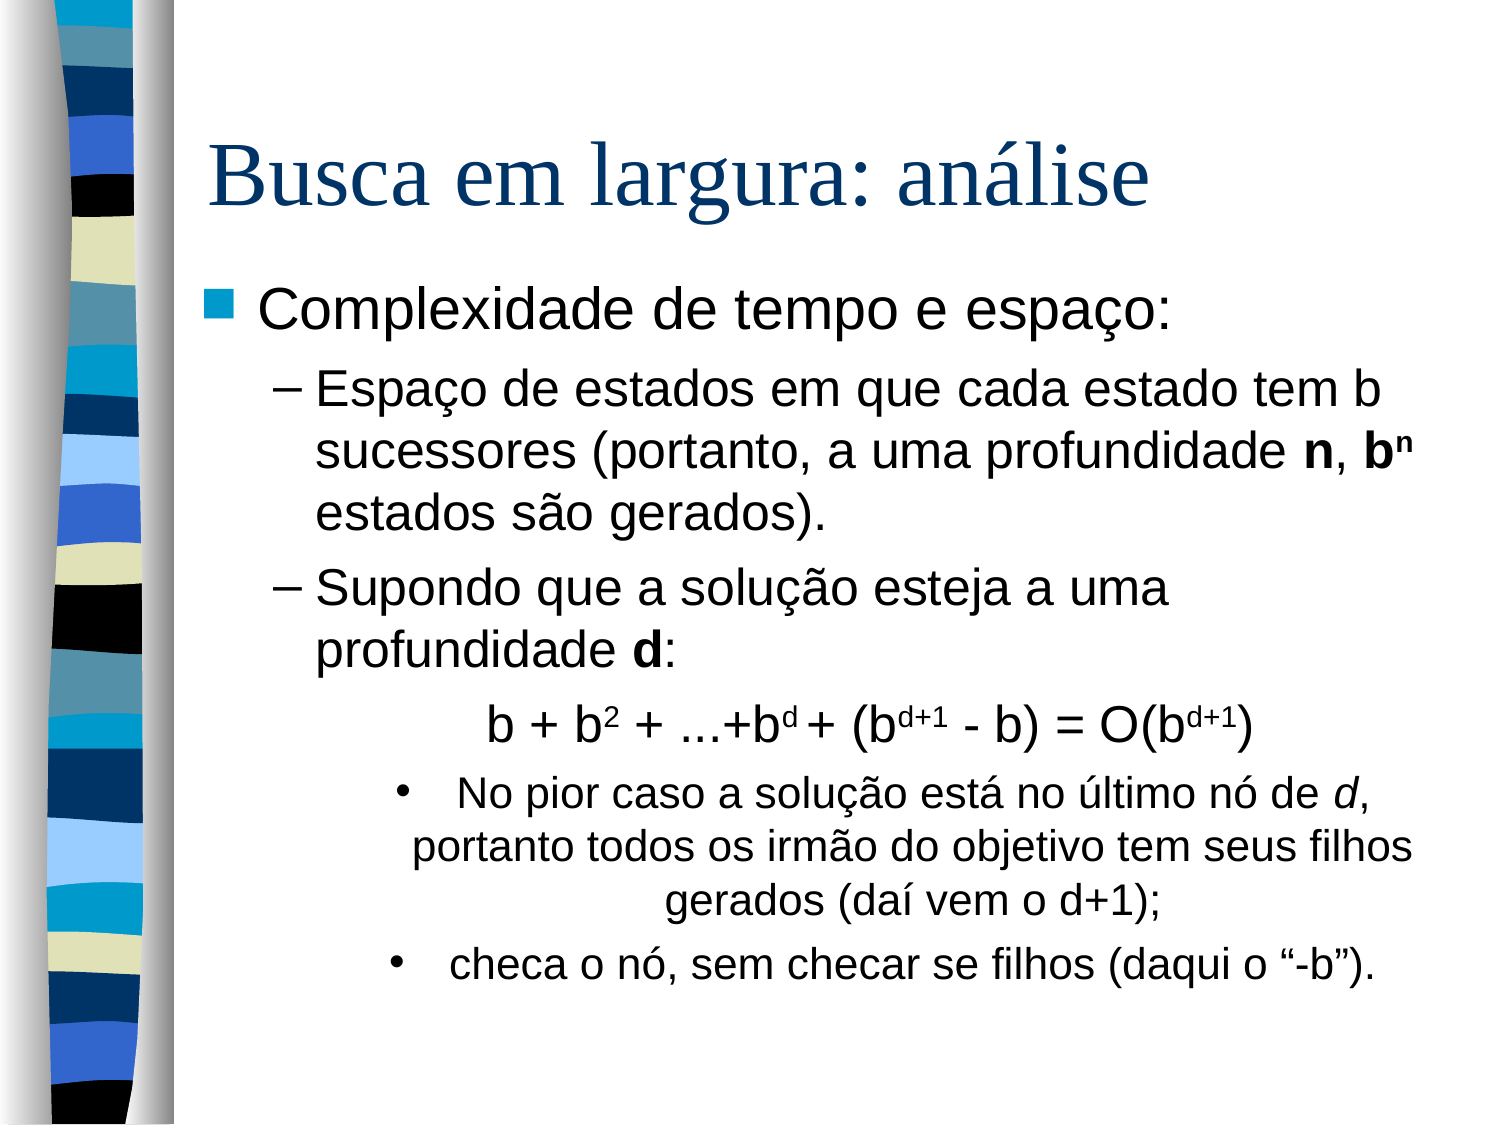

# Busca em largura: análise
Complexidade de tempo e espaço:
Espaço de estados em que cada estado tem b sucessores (portanto, a uma profundidade n, bn estados são gerados).
Supondo que a solução esteja a uma profundidade d:
 b + b2 + ...+bd + (bd+1 - b) = O(bd+1)
No pior caso a solução está no último nó de d, portanto todos os irmão do objetivo tem seus filhos gerados (daí vem o d+1);
checa o nó, sem checar se filhos (daqui o “-b”).